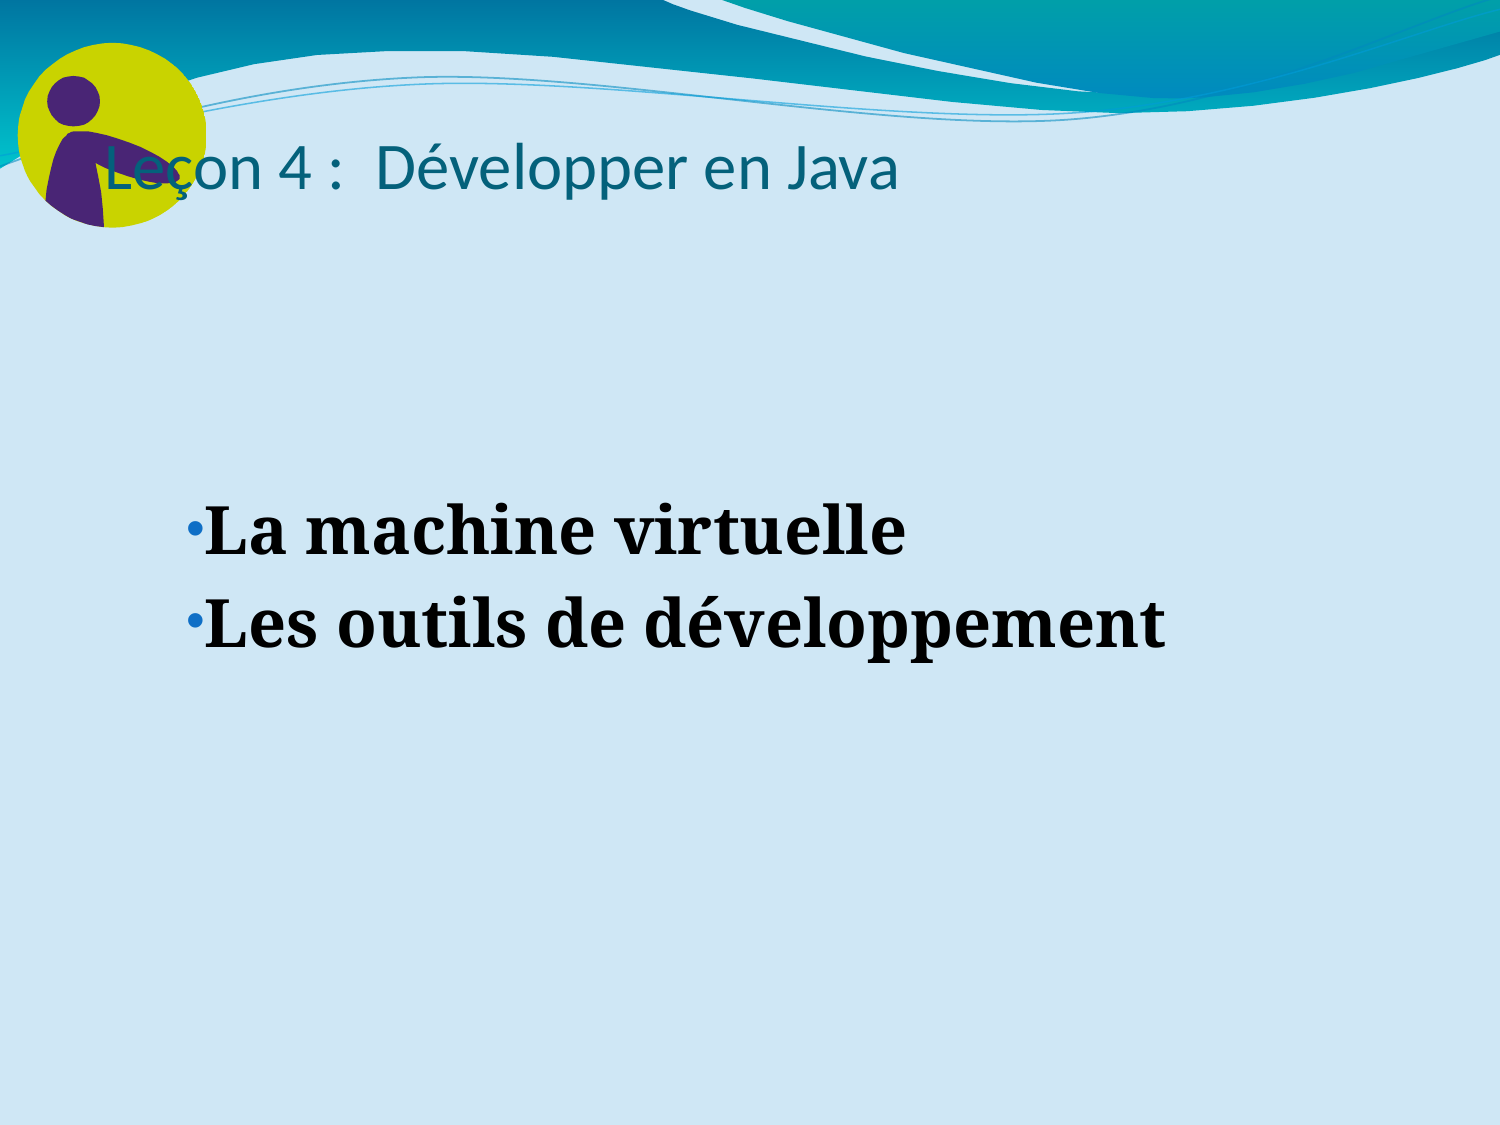

# Leçon 4 : Développer en Java
La machine virtuelle
Les outils de développement